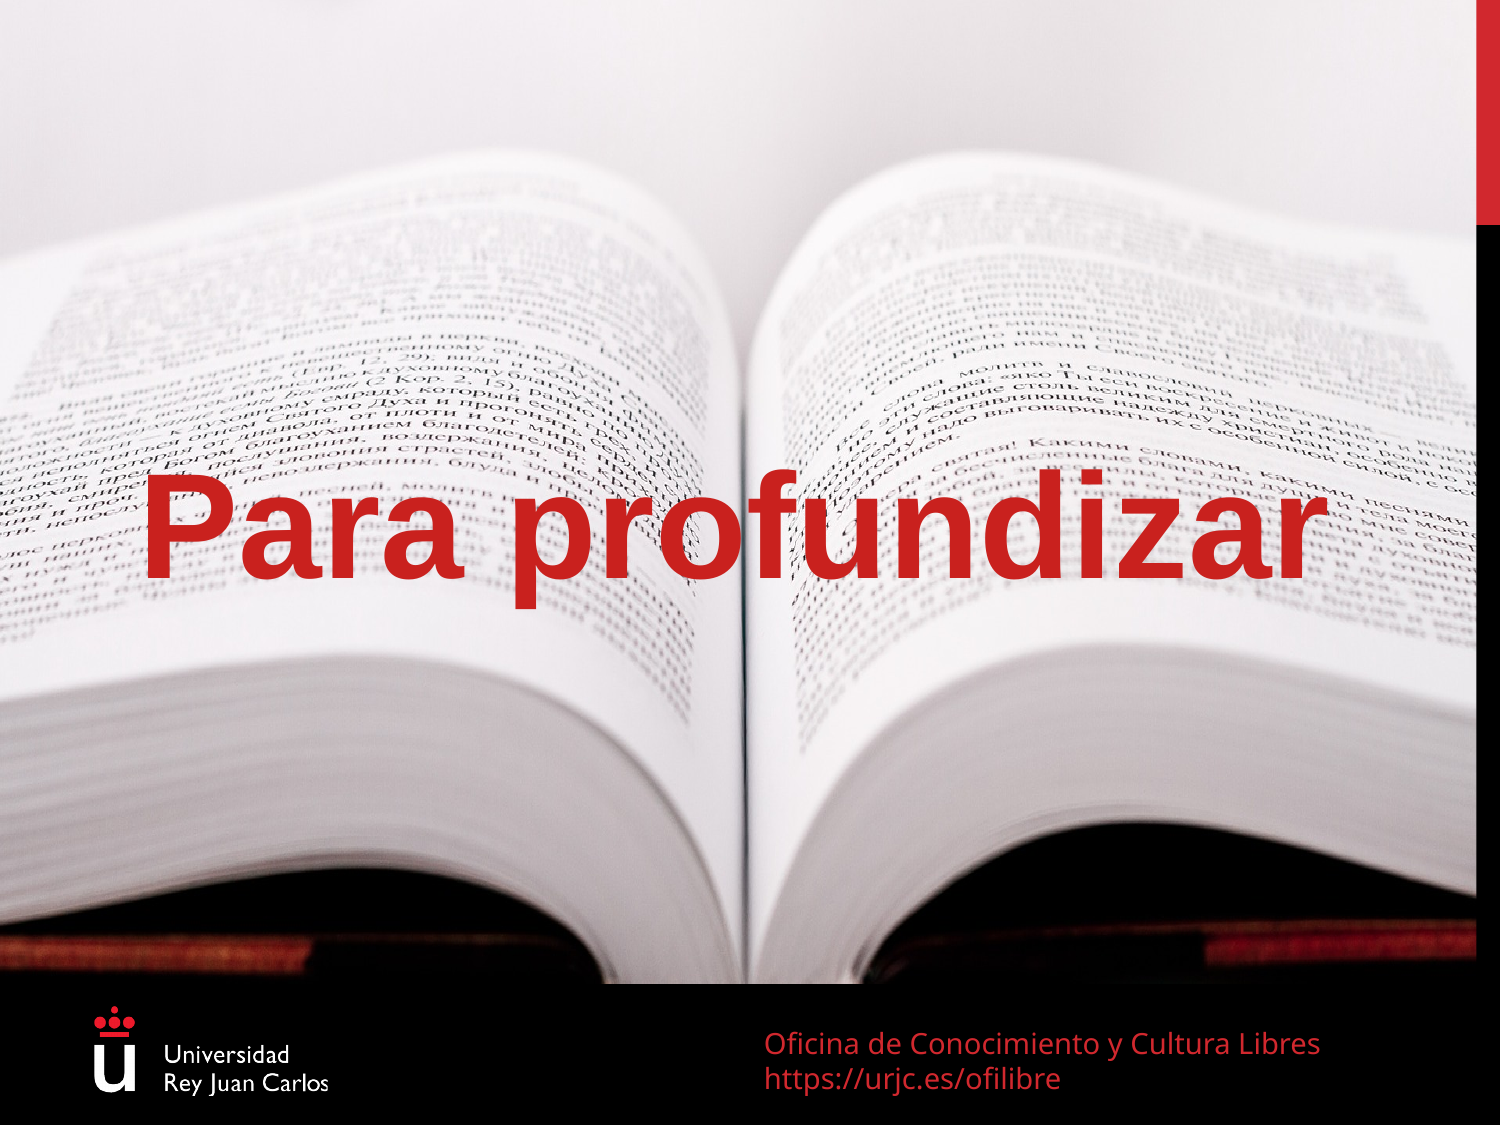

#
Para profundizar
Oficina de Conocimiento y Cultura Libres
https://urjc.es/ofilibre